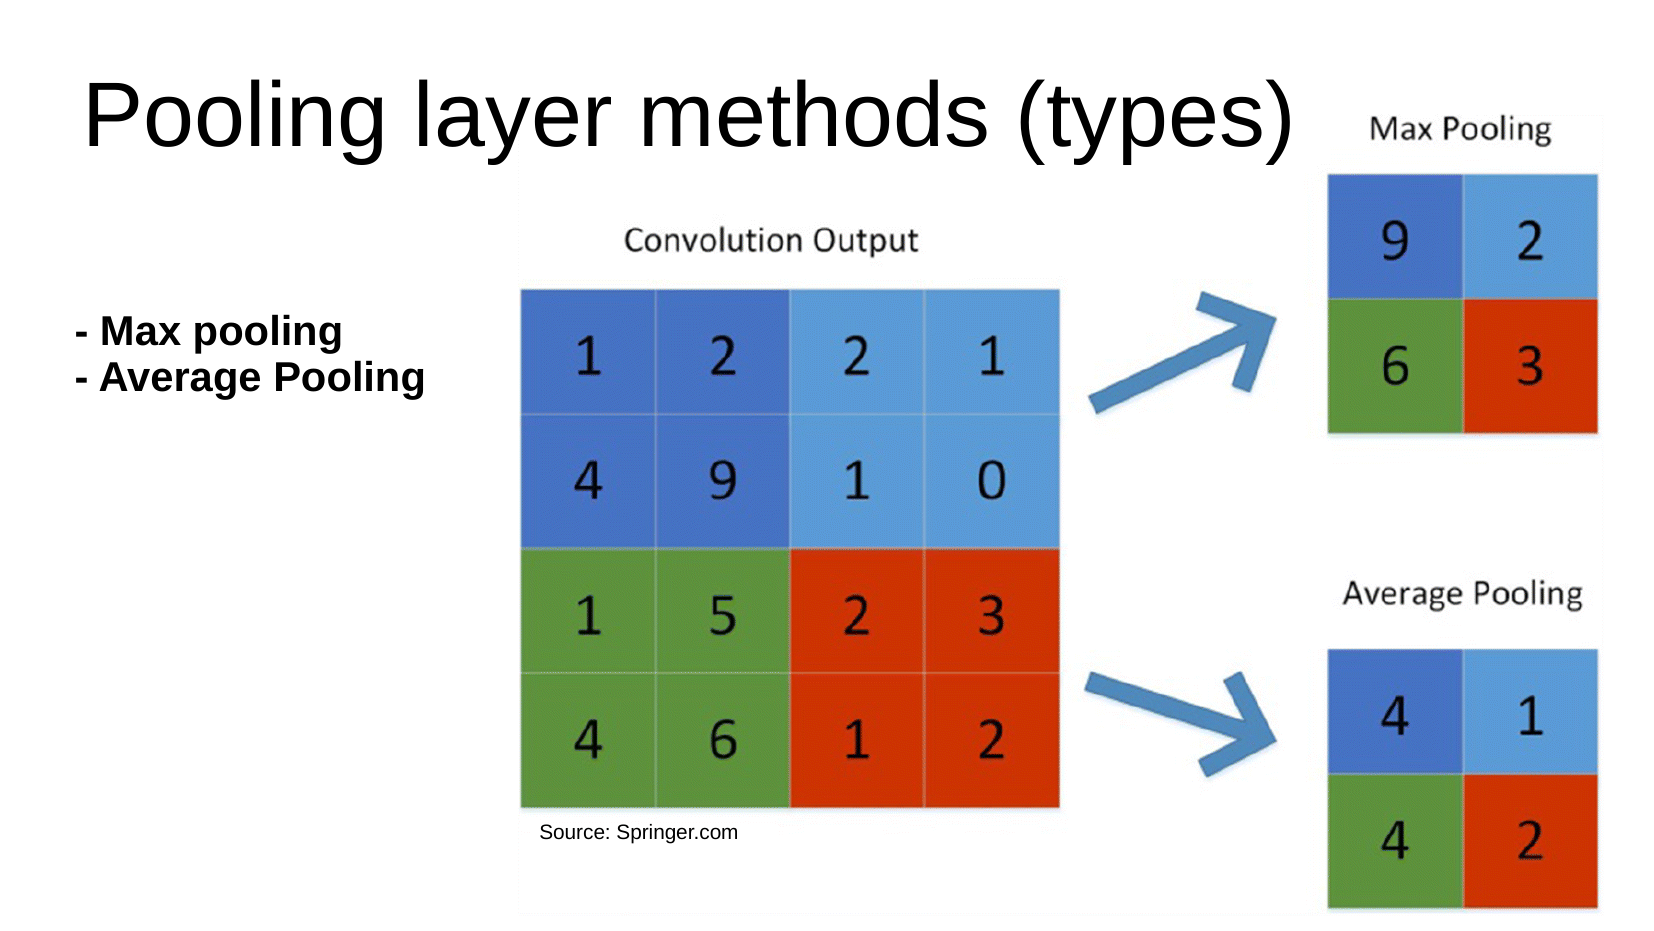

# Pooling layer methods (types)
- Max pooling
- Average Pooling
Source: Springer.com